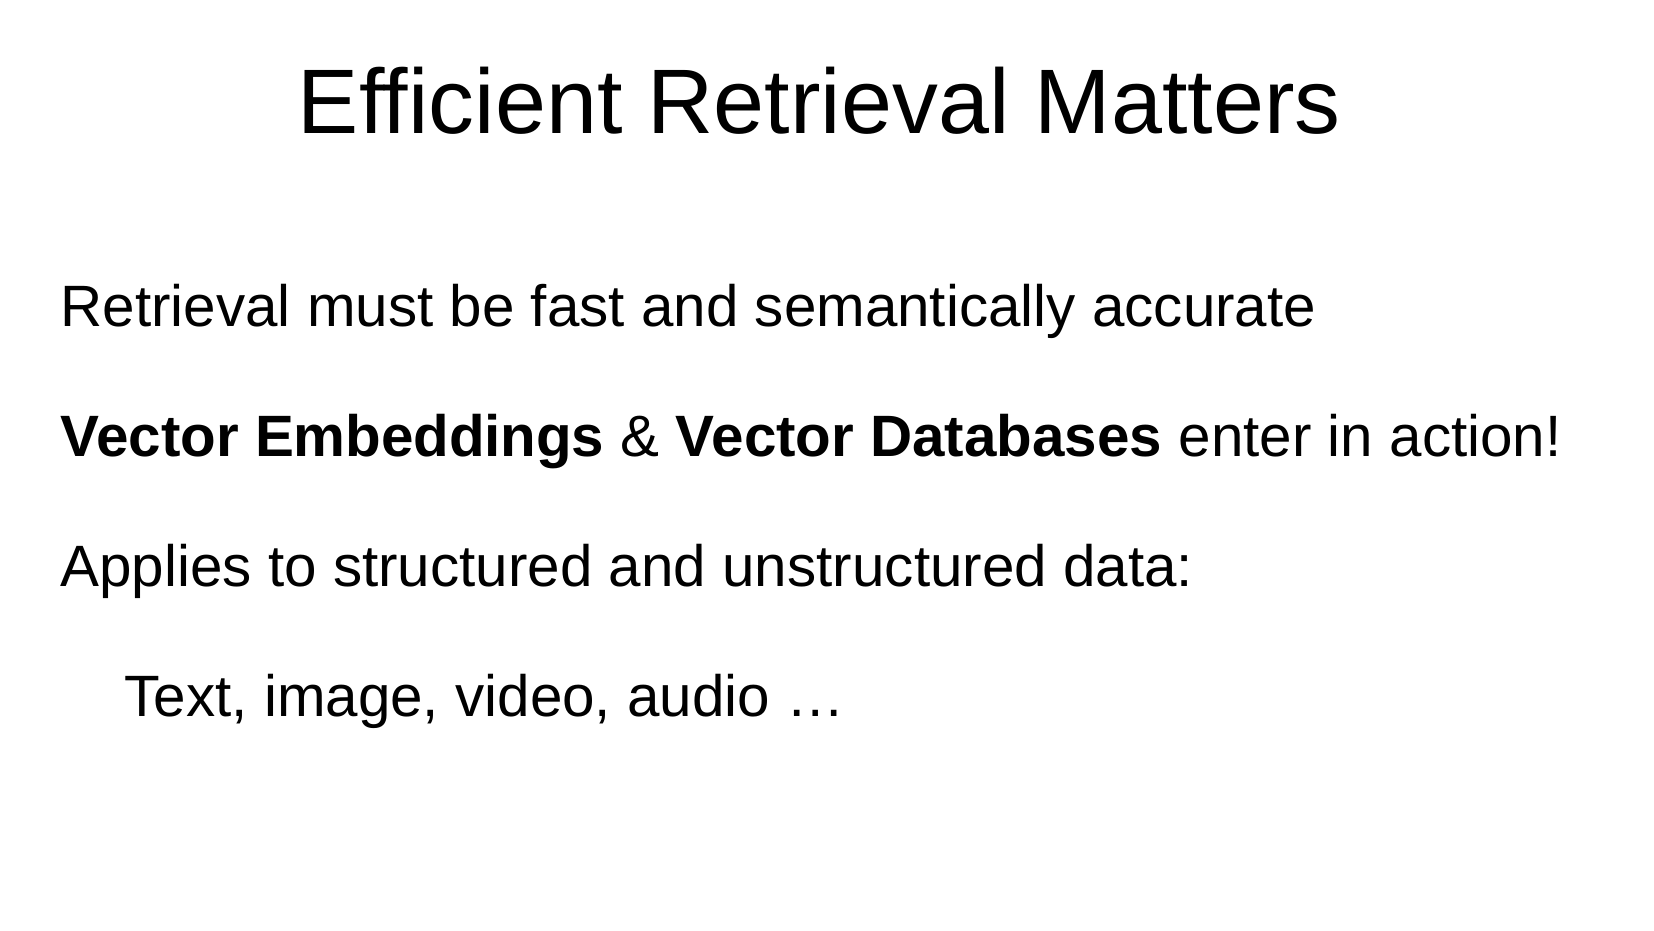

# Efficient Retrieval Matters
Retrieval must be fast and semantically accurate
Vector Embeddings & Vector Databases enter in action!
Applies to structured and unstructured data:
 Text, image, video, audio …